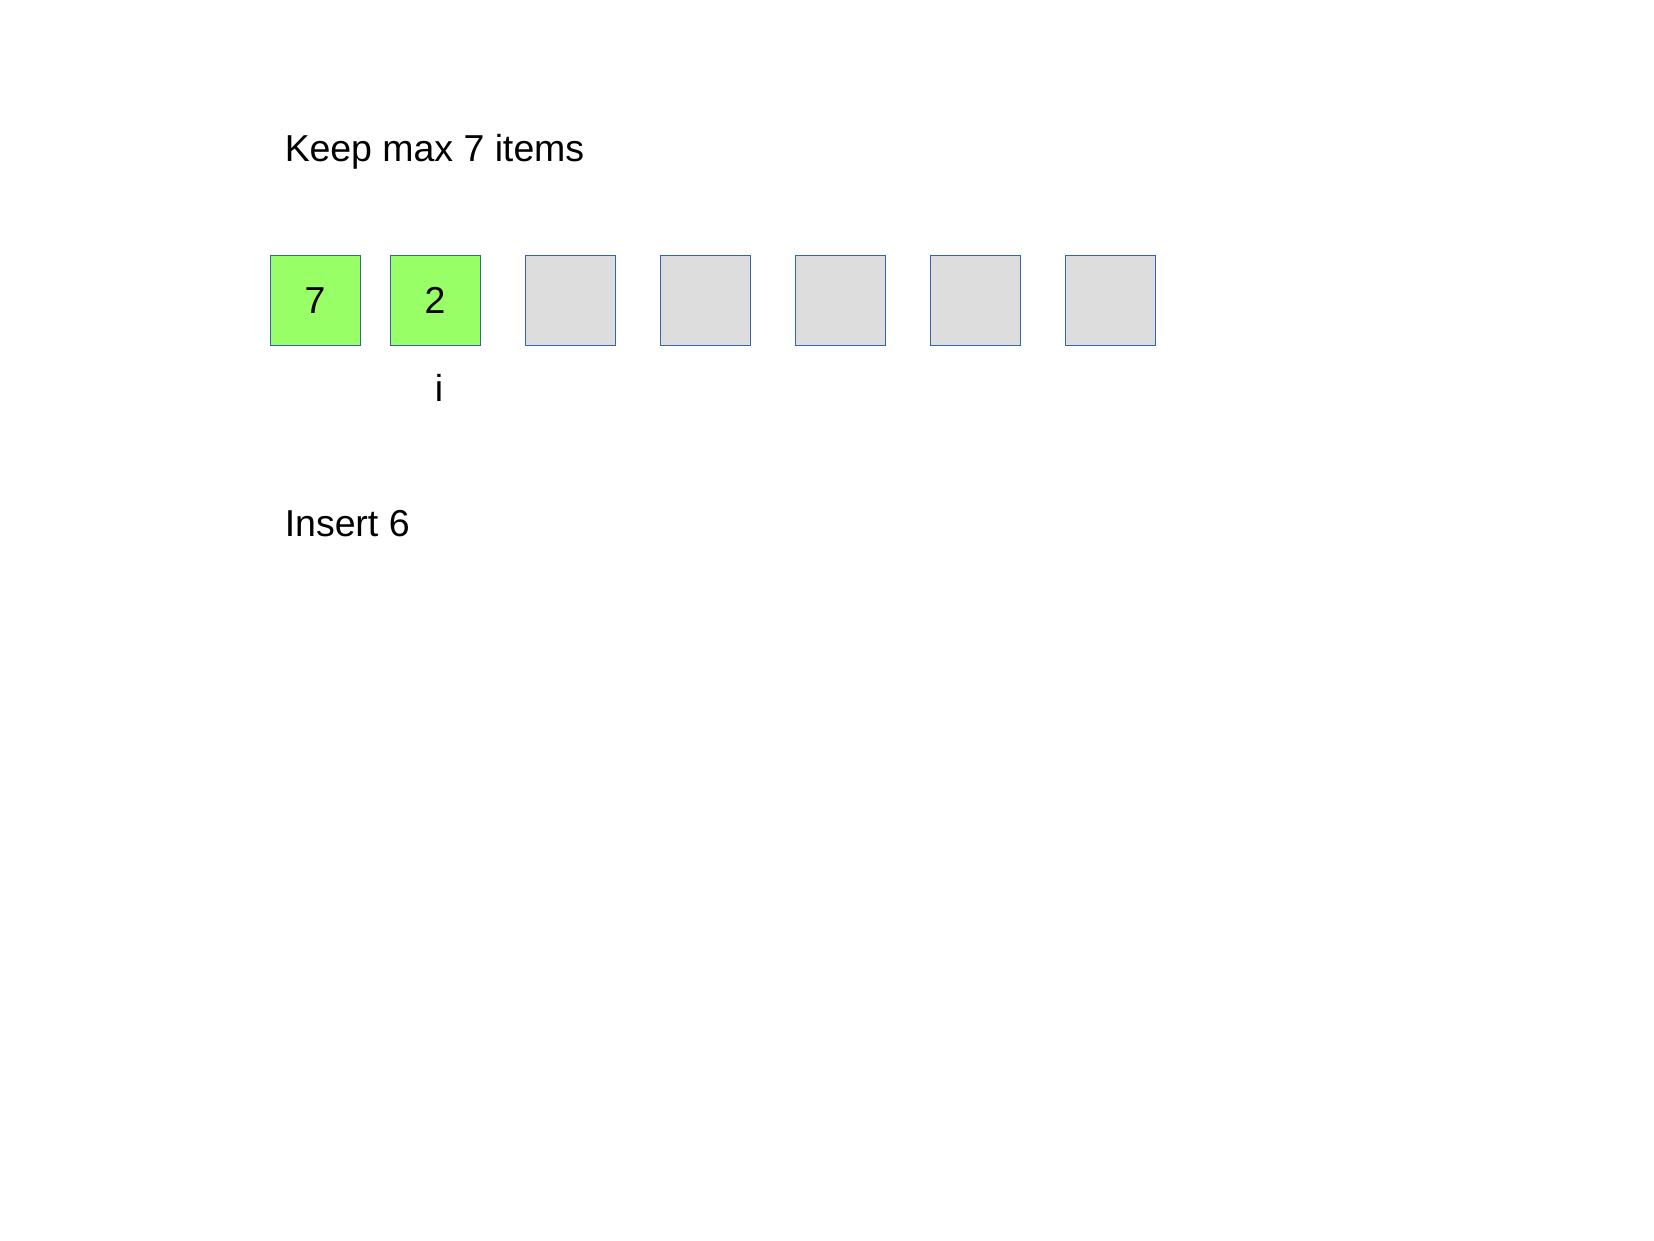

Keep max 7 items
7
2
i
Insert 6